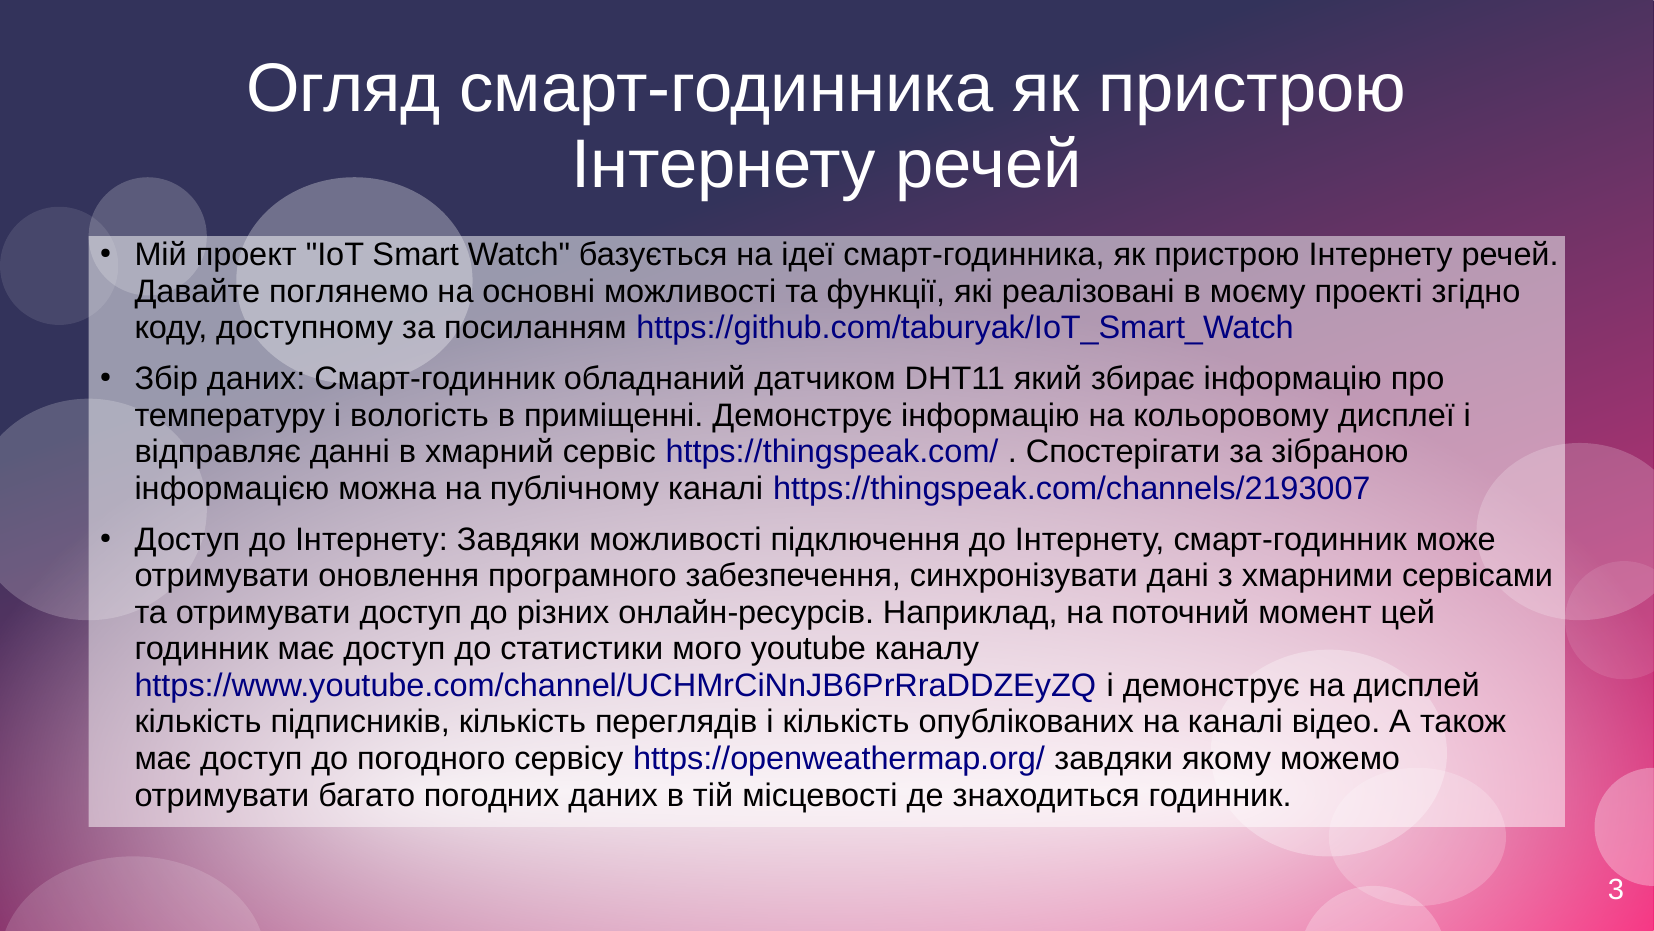

# Огляд смарт-годинника як пристрою Інтернету речей
Мій проект "IoT Smart Watch" базується на ідеї смарт-годинника, як пристрою Інтернету речей. Давайте поглянемо на основні можливості та функції, які реалізовані в моєму проекті згідно коду, доступному за посиланням https://github.com/taburyak/IoT_Smart_Watch
Збір даних: Смарт-годинник обладнаний датчиком DHT11 який збирає інформацію про температуру і вологість в приміщенні. Демонструє інформацію на кольоровому дисплеї і відправляє данні в хмарний сервіс https://thingspeak.com/ . Спостерігати за зібраною інформацією можна на публічному каналі https://thingspeak.com/channels/2193007
Доступ до Інтернету: Завдяки можливості підключення до Інтернету, смарт-годинник може отримувати оновлення програмного забезпечення, синхронізувати дані з хмарними сервісами та отримувати доступ до різних онлайн-ресурсів. Наприклад, на поточний момент цей годинник має доступ до статистики мого youtube каналу https://www.youtube.com/channel/UCHMrCiNnJB6PrRraDDZEyZQ і демонструє на дисплей кількість підписників, кількість переглядів і кількість опублікованих на каналі відео. А також має доступ до погодного сервісу https://openweathermap.org/ завдяки якому можемо отримувати багато погодних даних в тій місцевості де знаходиться годинник.